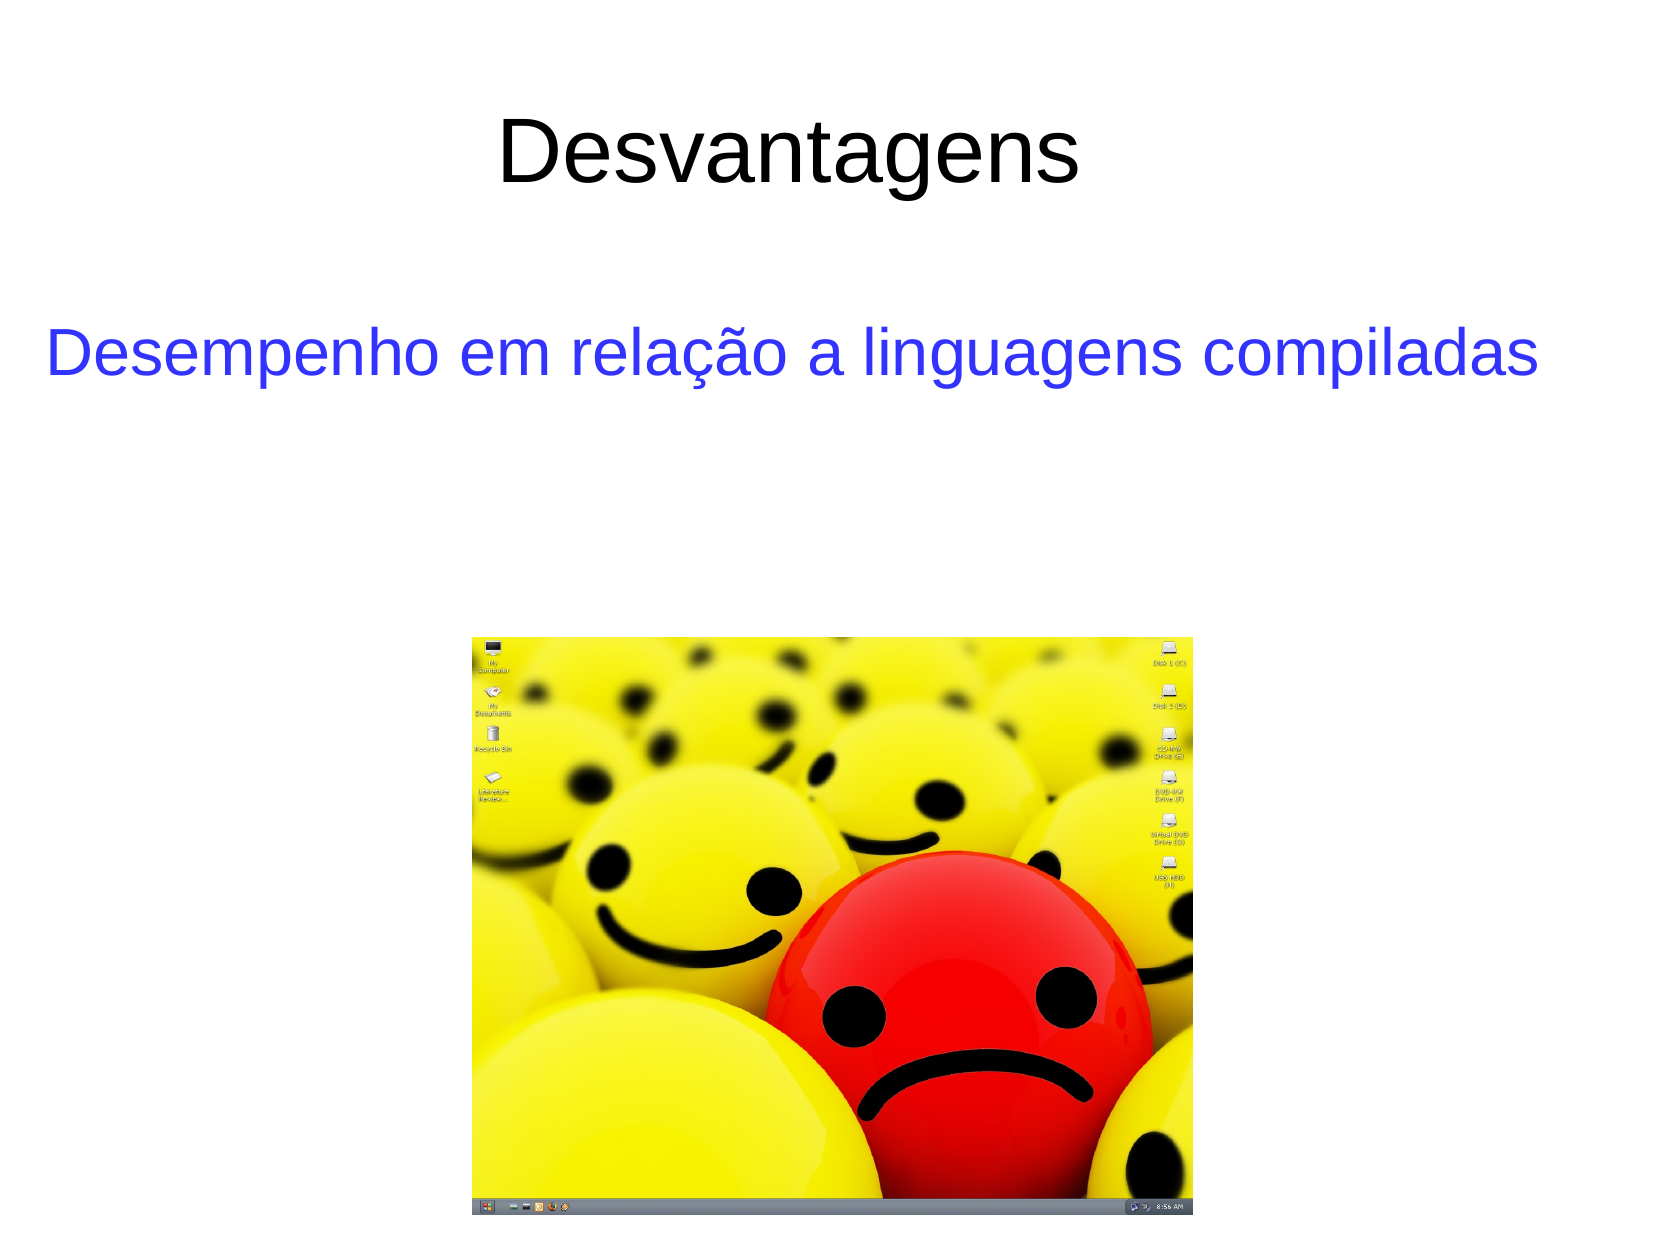

# Desvantagens
 Desempenho em relação a linguagens compiladas